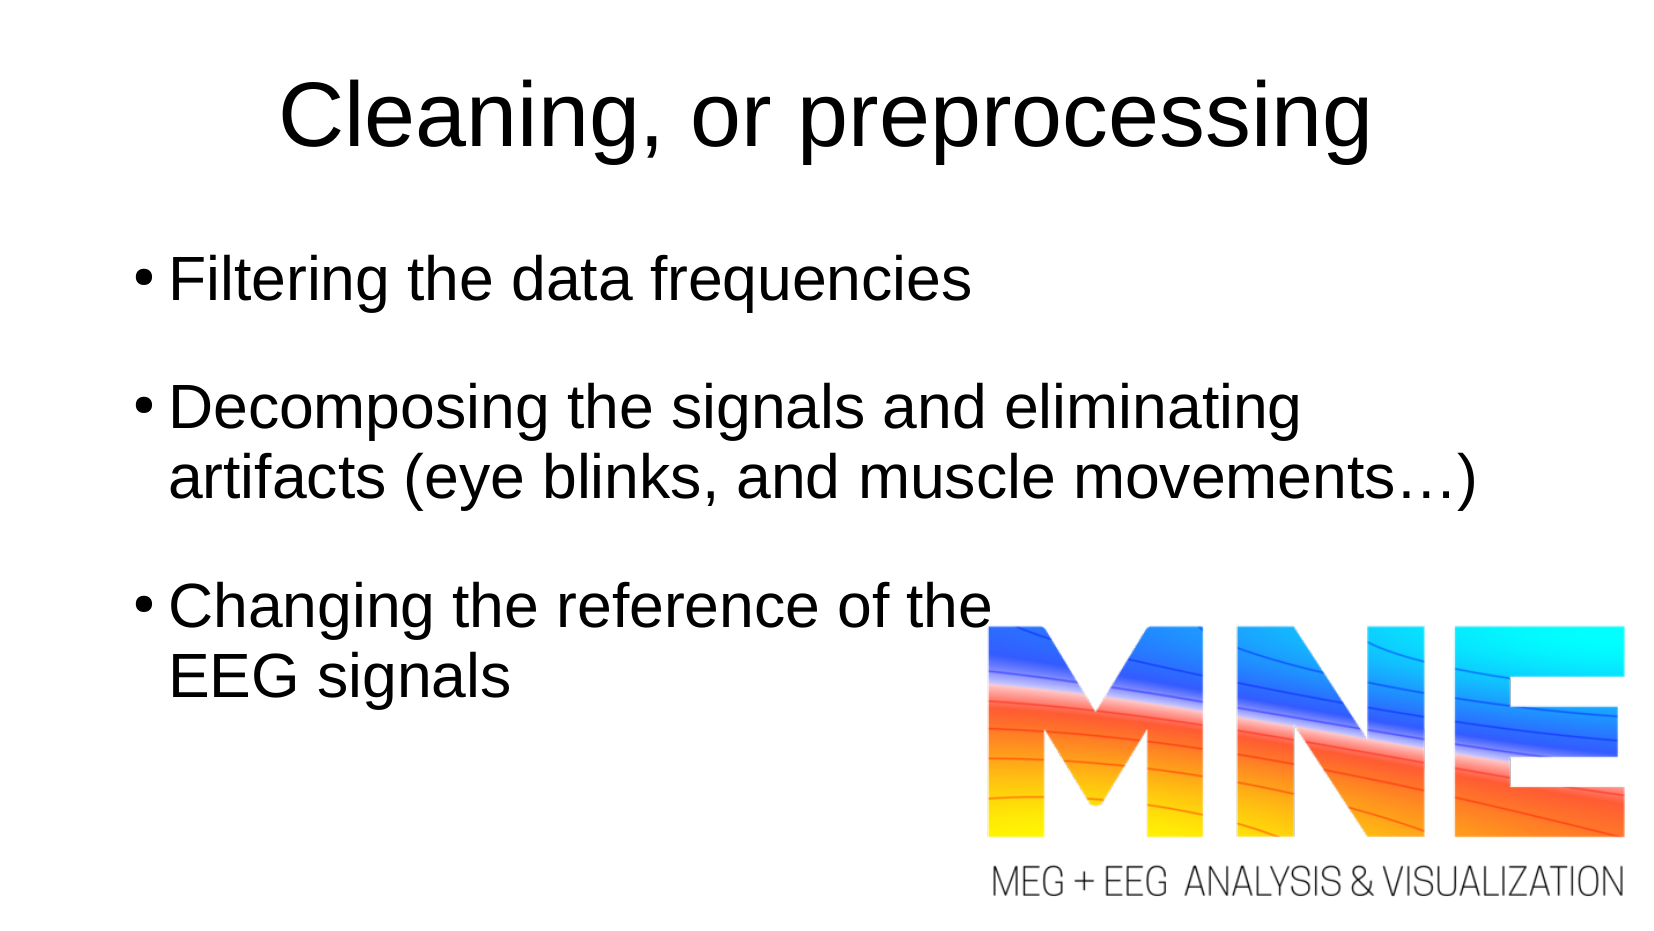

# Cleaning, or preprocessing
Filtering the data frequencies
Decomposing the signals and eliminating artifacts (eye blinks, and muscle movements…)
Changing the reference of the 							EEG signals